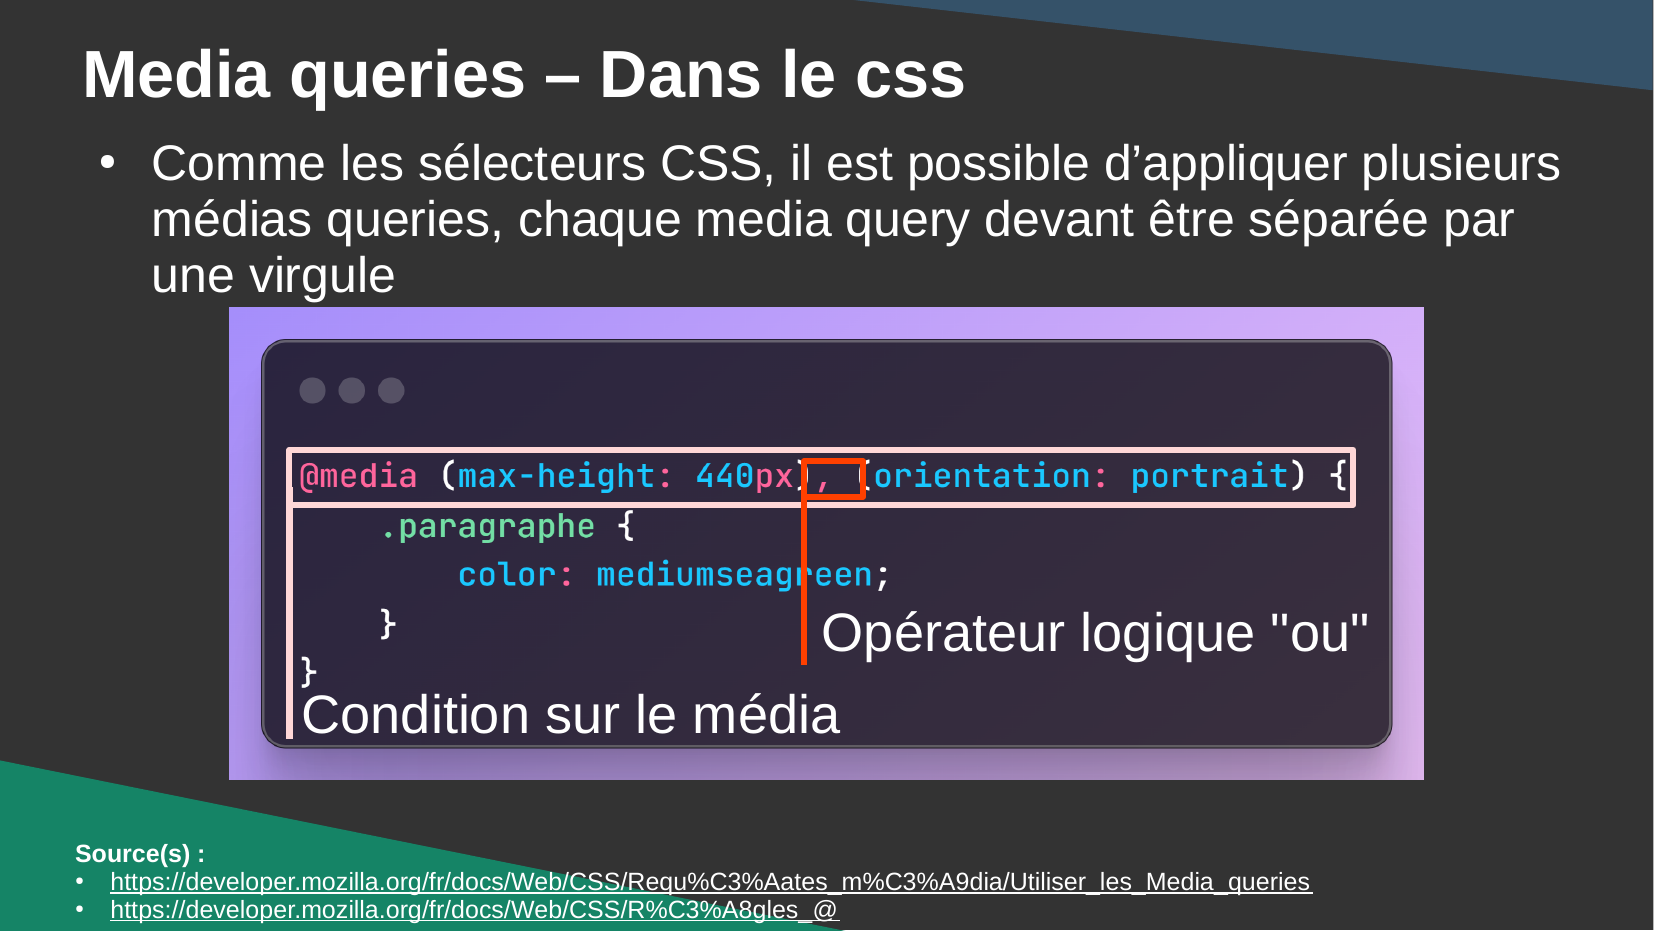

# Media queries – Dans le css
Comme les sélecteurs CSS, il est possible d’appliquer plusieurs médias queries, chaque media query devant être séparée par une virgule
Opérateur logique "ou"
Condition sur le média
Source(s) :
https://developer.mozilla.org/fr/docs/Web/CSS/Requ%C3%Aates_m%C3%A9dia/Utiliser_les_Media_queries
https://developer.mozilla.org/fr/docs/Web/CSS/R%C3%A8gles_@